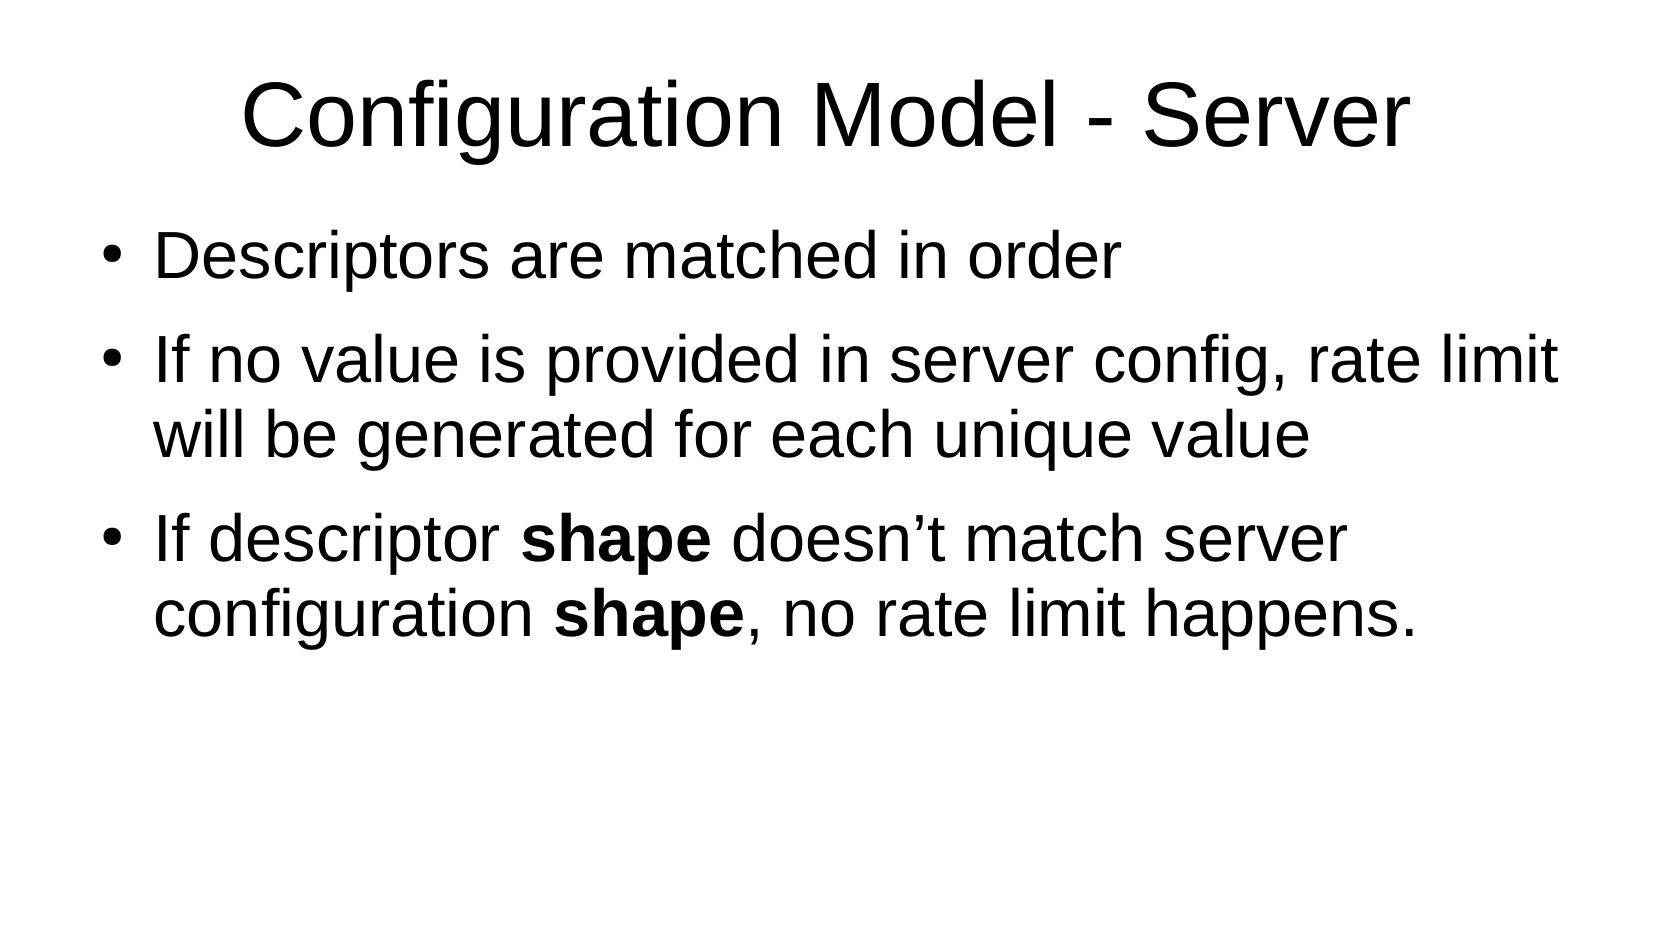

# Configuration Model - Server
Descriptors are matched in order
If no value is provided in server config, rate limit will be generated for each unique value
If descriptor shape doesn’t match server configuration shape, no rate limit happens.